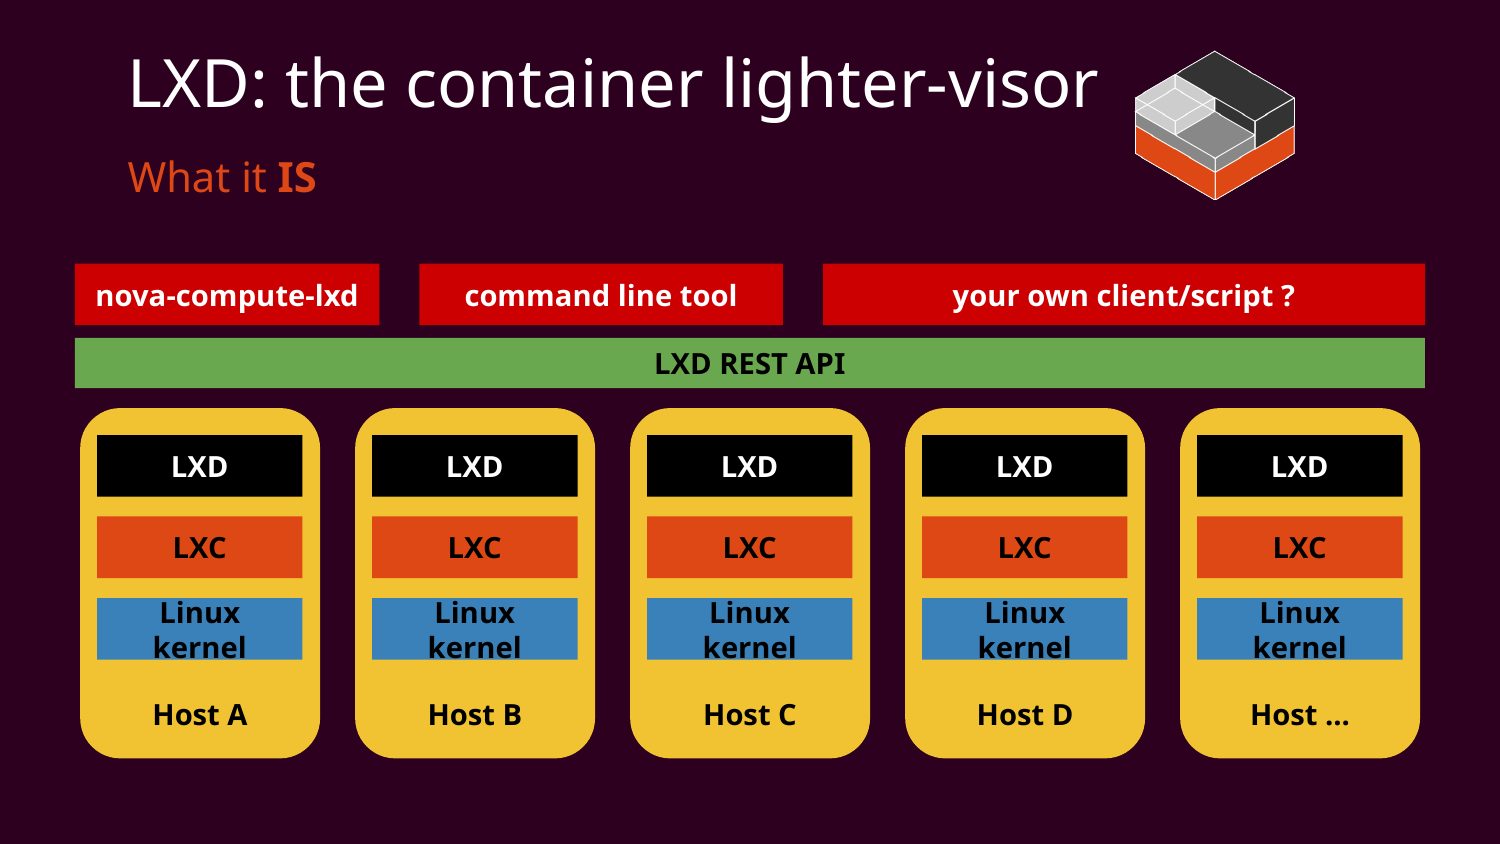

# LXD: the container lighter-visor
What it IS
nova-compute-lxd
command line tool
your own client/script ?
LXD REST API
Host A
Host B
Host C
Host D
Host ...
LXD
LXD
LXD
LXD
LXD
LXC
LXC
LXC
LXC
LXC
Linux kernel
Linux kernel
Linux kernel
Linux kernel
Linux kernel